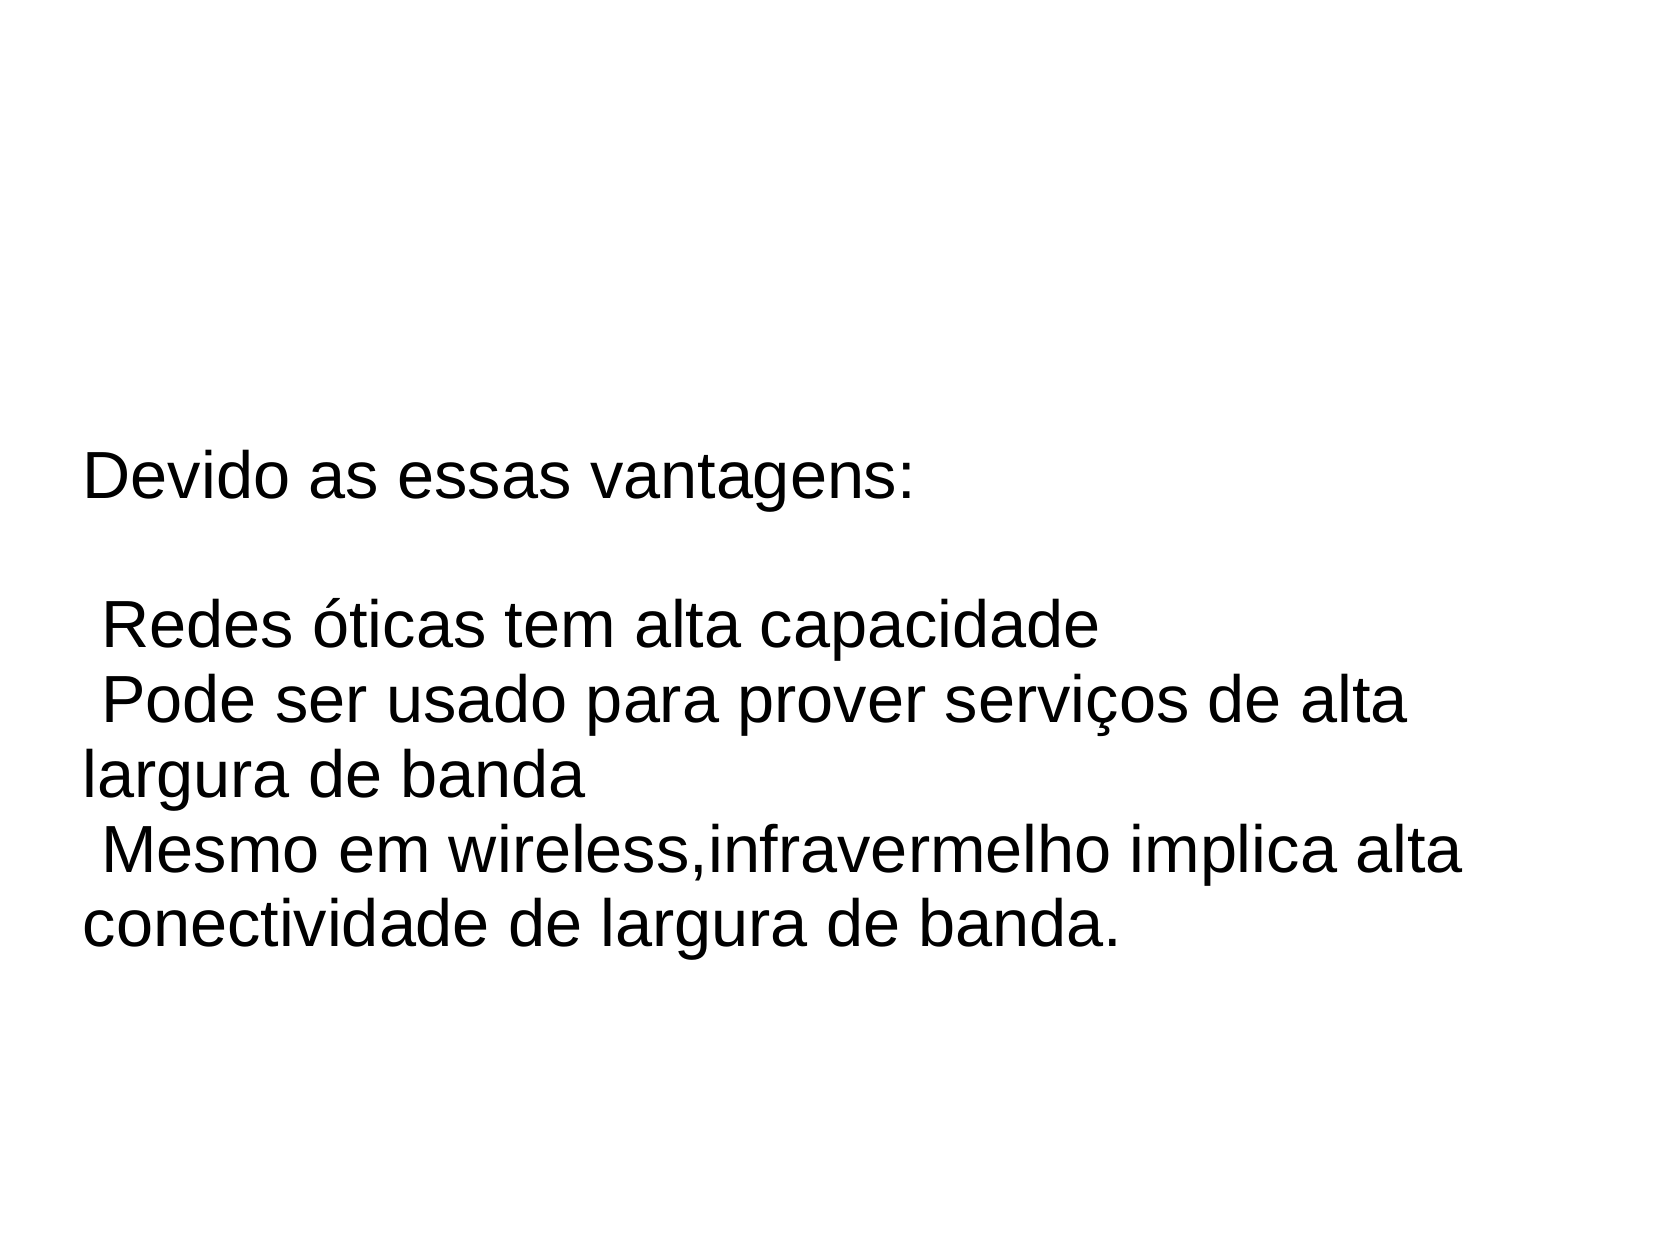

#
Devido as essas vantagens:
 Redes óticas tem alta capacidade
 Pode ser usado para prover serviços de alta largura de banda
 Mesmo em wireless,infravermelho implica alta conectividade de largura de banda.